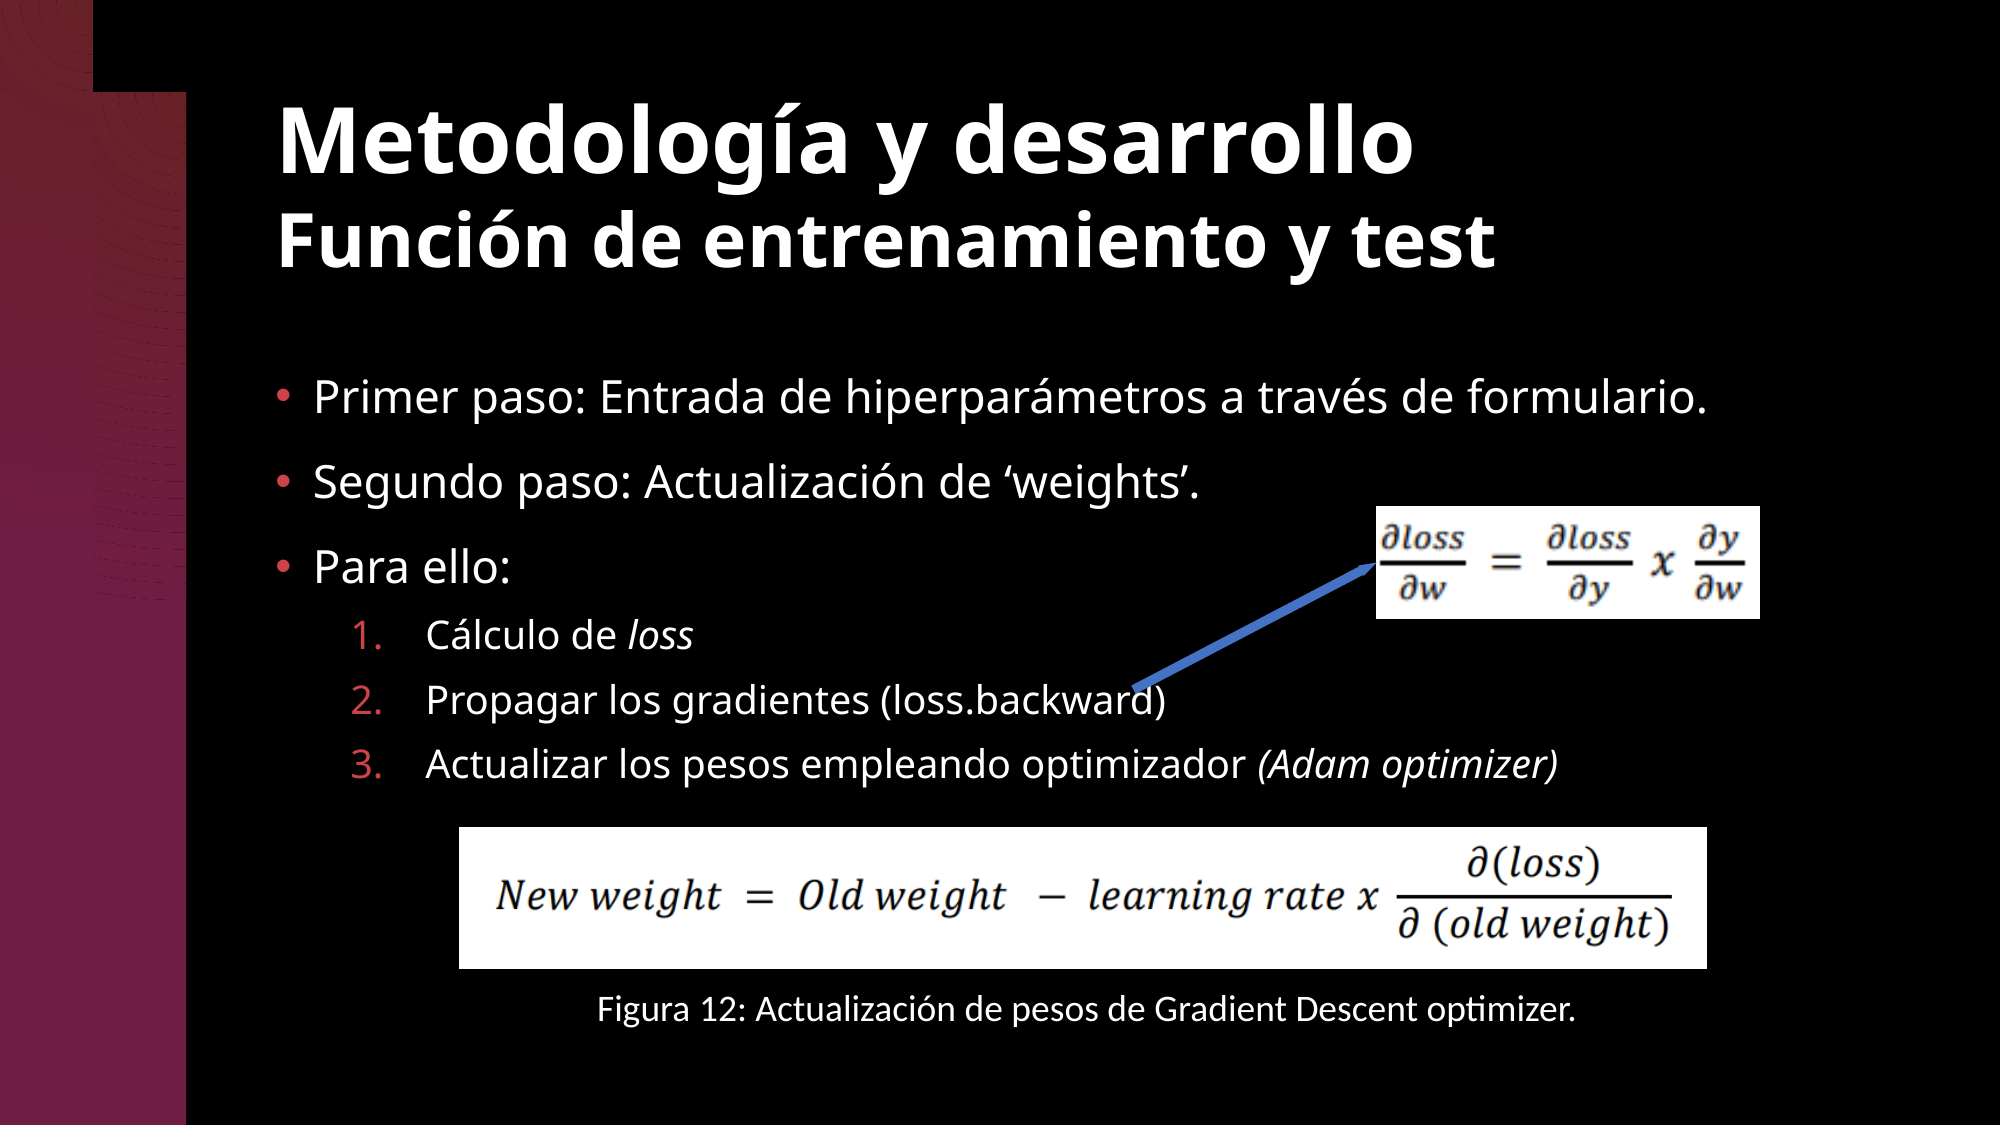

# Metodología y desarrollo Función de entrenamiento y test
Primer paso: Entrada de hiperparámetros a través de formulario.
Segundo paso: Actualización de ‘weights’.
Para ello:
Cálculo de loss
Propagar los gradientes (loss.backward)
Actualizar los pesos empleando optimizador (Adam optimizer)
Figura 12: Actualización de pesos de Gradient Descent optimizer.